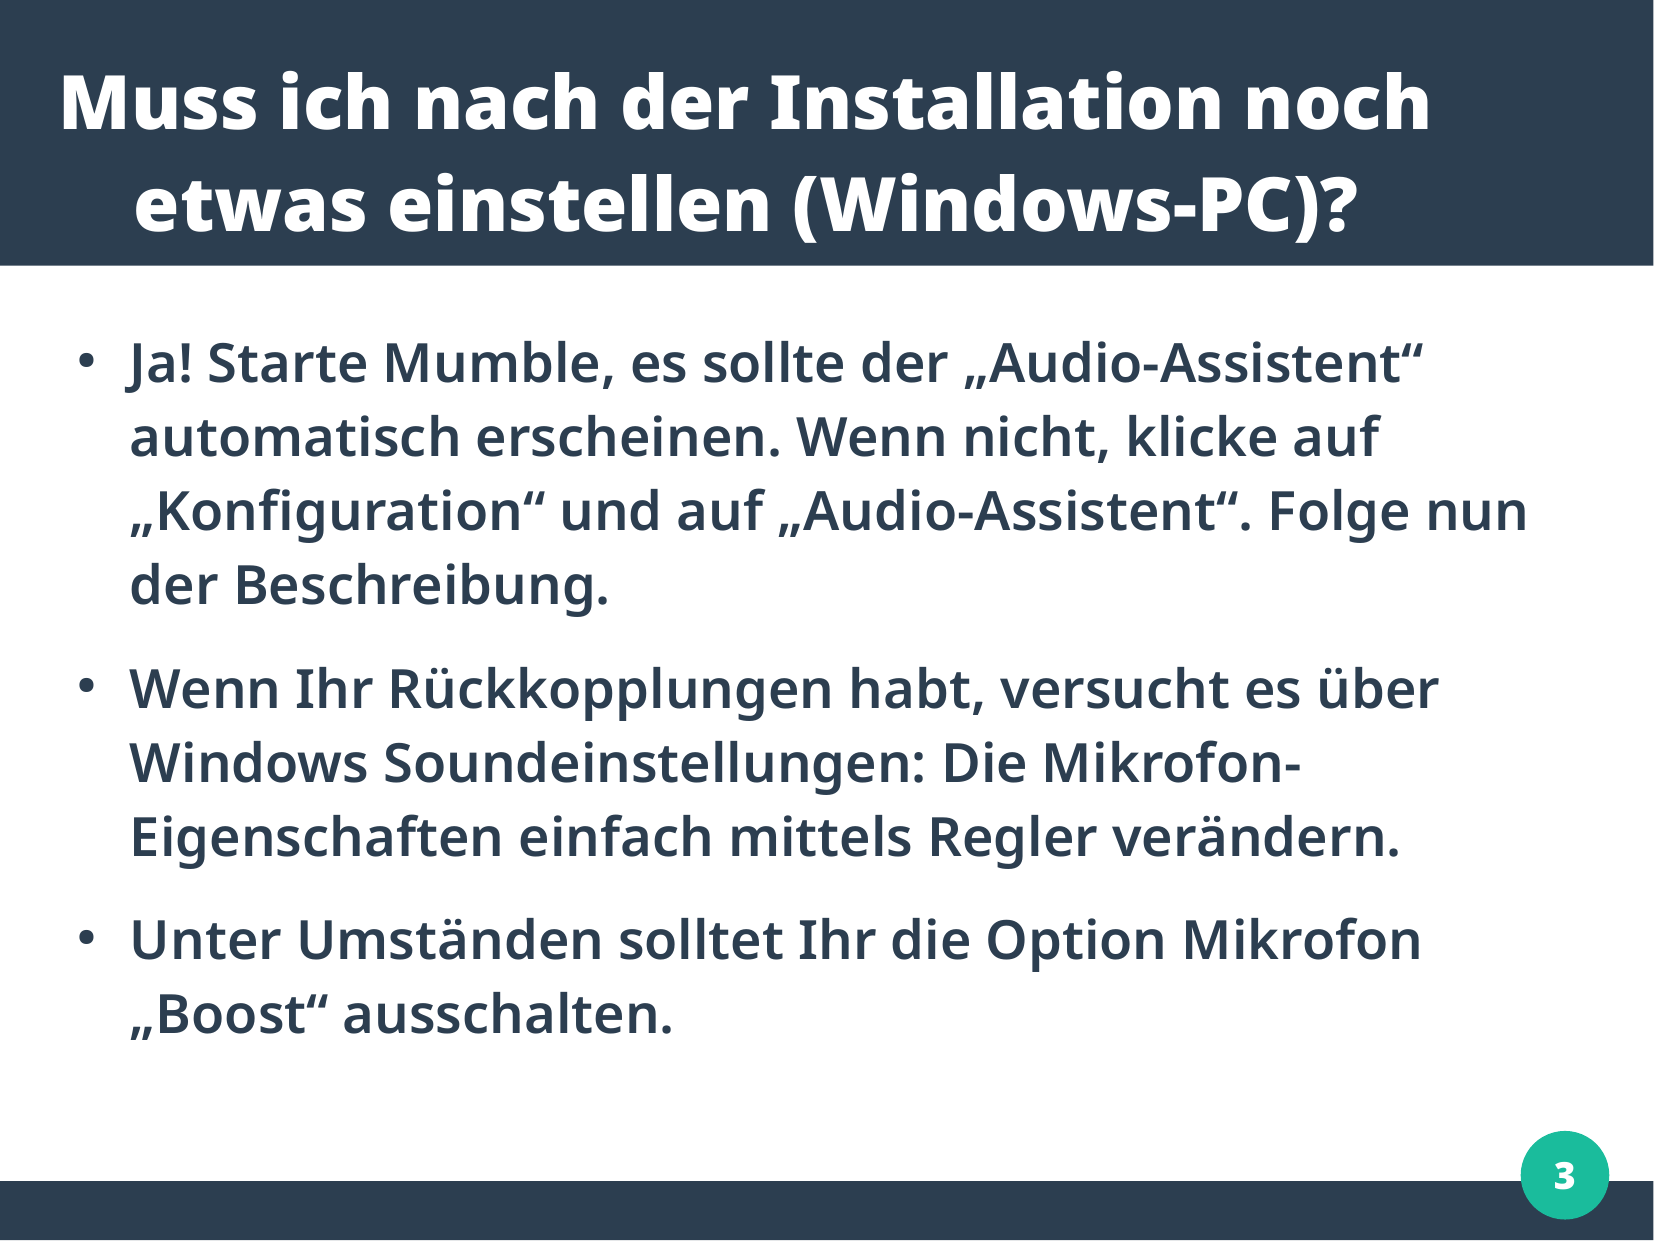

# Muss ich nach der Installation noch etwas einstellen (Windows-PC)?
Ja! Starte Mumble, es sollte der „Audio-Assistent“ automatisch erscheinen. Wenn nicht, klicke auf „Konfiguration“ und auf „Audio-Assistent“. Folge nun der Beschreibung.
Wenn Ihr Rückkopplungen habt, versucht es über Windows Soundeinstellungen: Die Mikrofon-Eigenschaften einfach mittels Regler verändern.
Unter Umständen solltet Ihr die Option Mikrofon „Boost“ ausschalten.
3